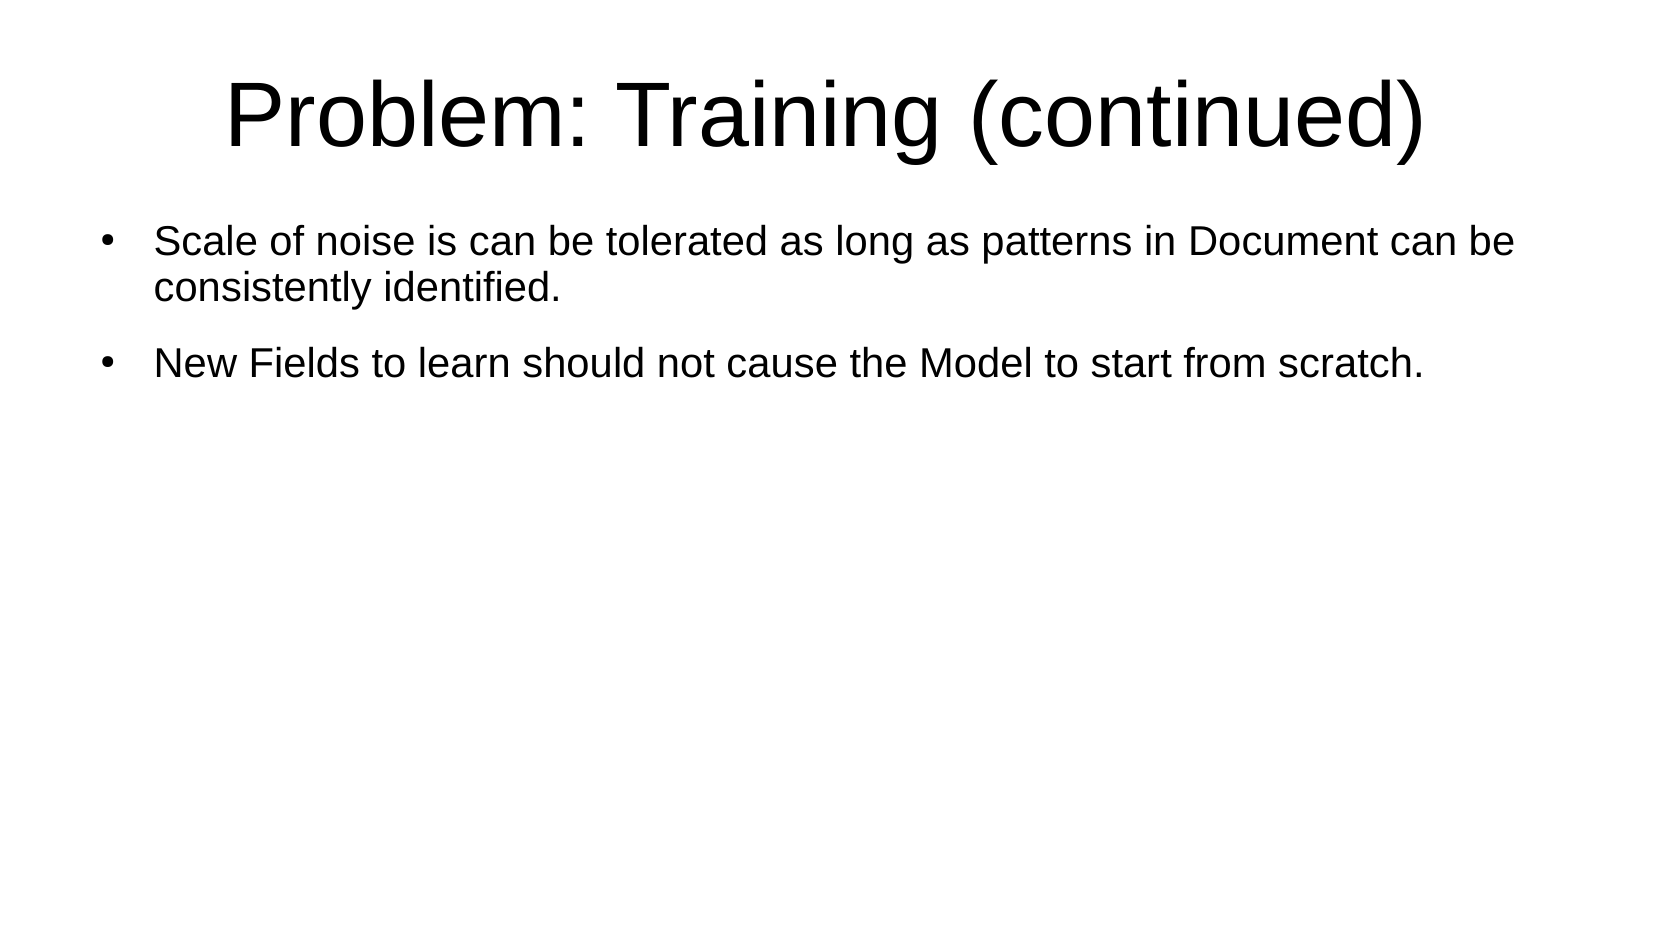

# Problem: Training (continued)
Scale of noise is can be tolerated as long as patterns in Document can be consistently identified.
New Fields to learn should not cause the Model to start from scratch.